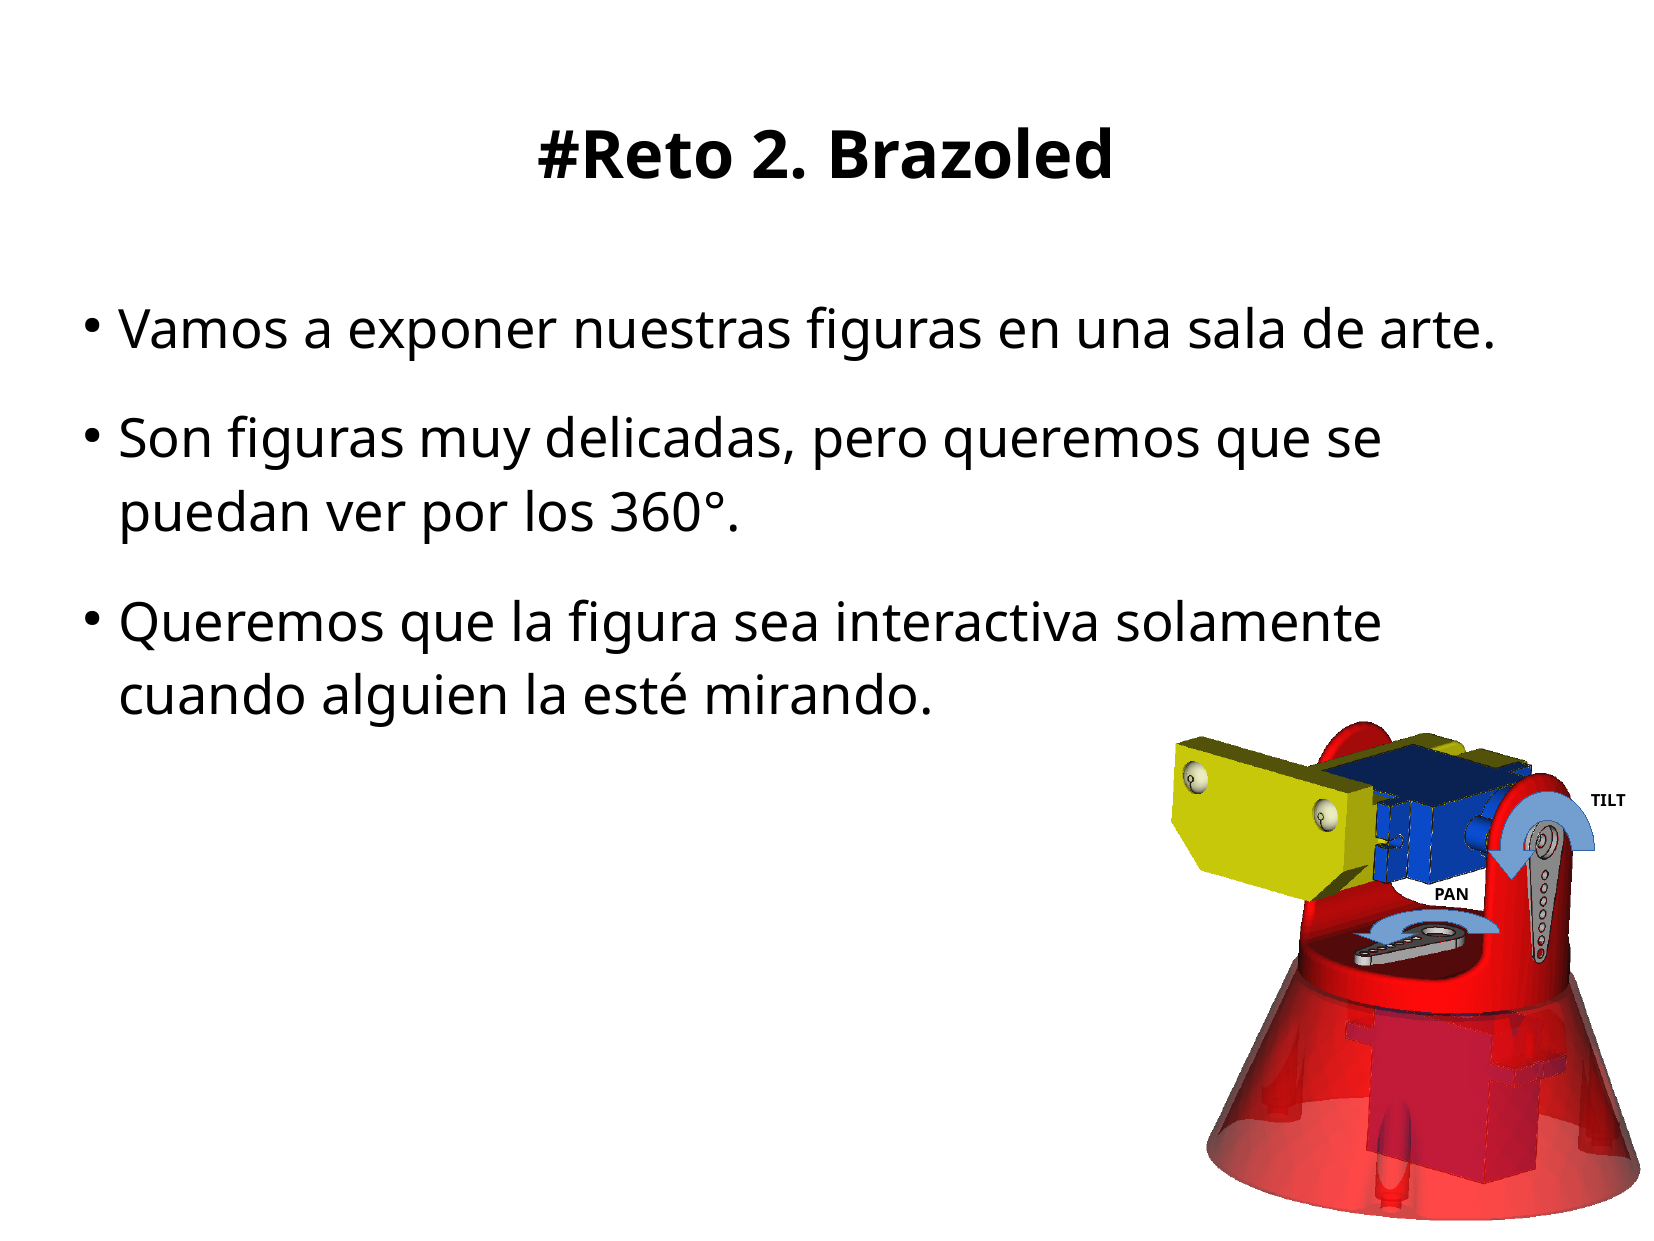

# #Reto 2. Brazoled
Vamos a exponer nuestras figuras en una sala de arte.
Son figuras muy delicadas, pero queremos que se puedan ver por los 360°.
Queremos que la figura sea interactiva solamente cuando alguien la esté mirando.
TILT
PAN